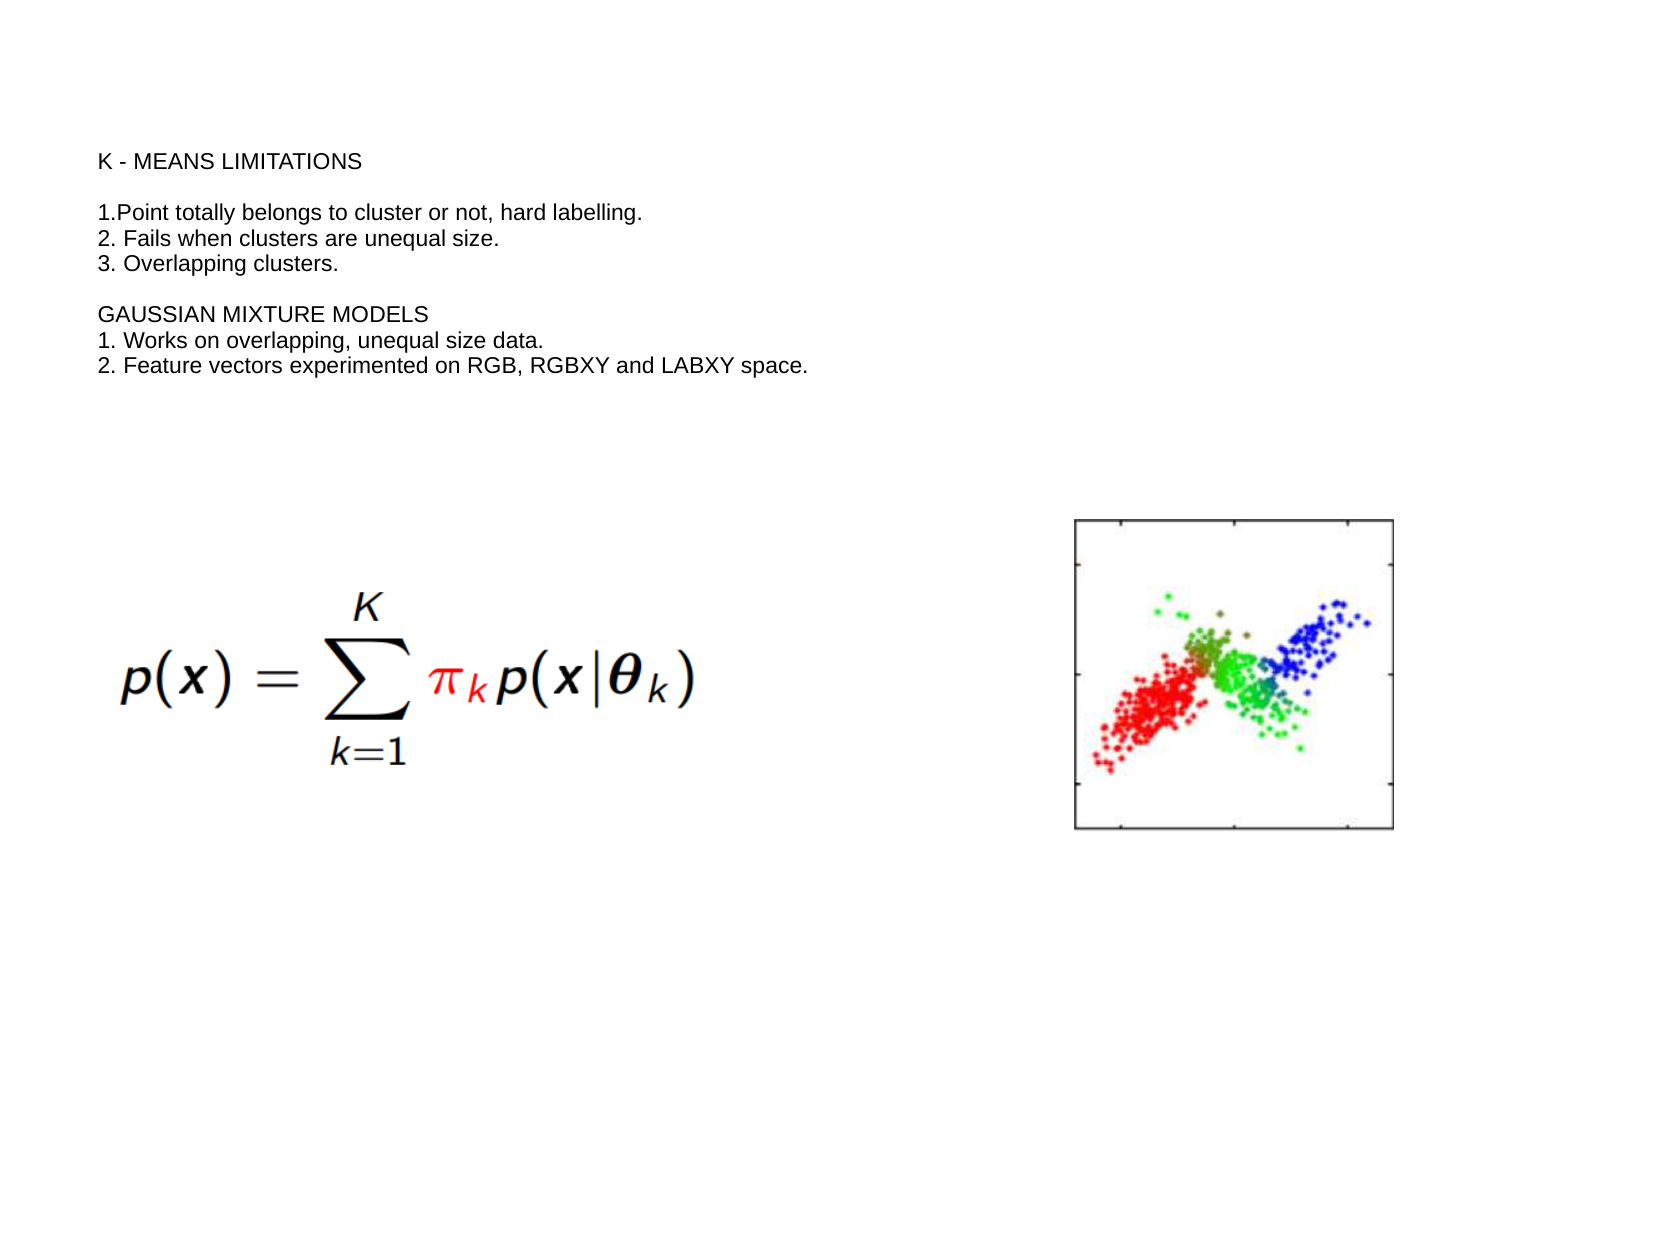

K - MEANS LIMITATIONS
1.Point totally belongs to cluster or not, hard labelling.
2. Fails when clusters are unequal size.
3. Overlapping clusters.
GAUSSIAN MIXTURE MODELS
1. Works on overlapping, unequal size data.
2. Feature vectors experimented on RGB, RGBXY and LABXY space.